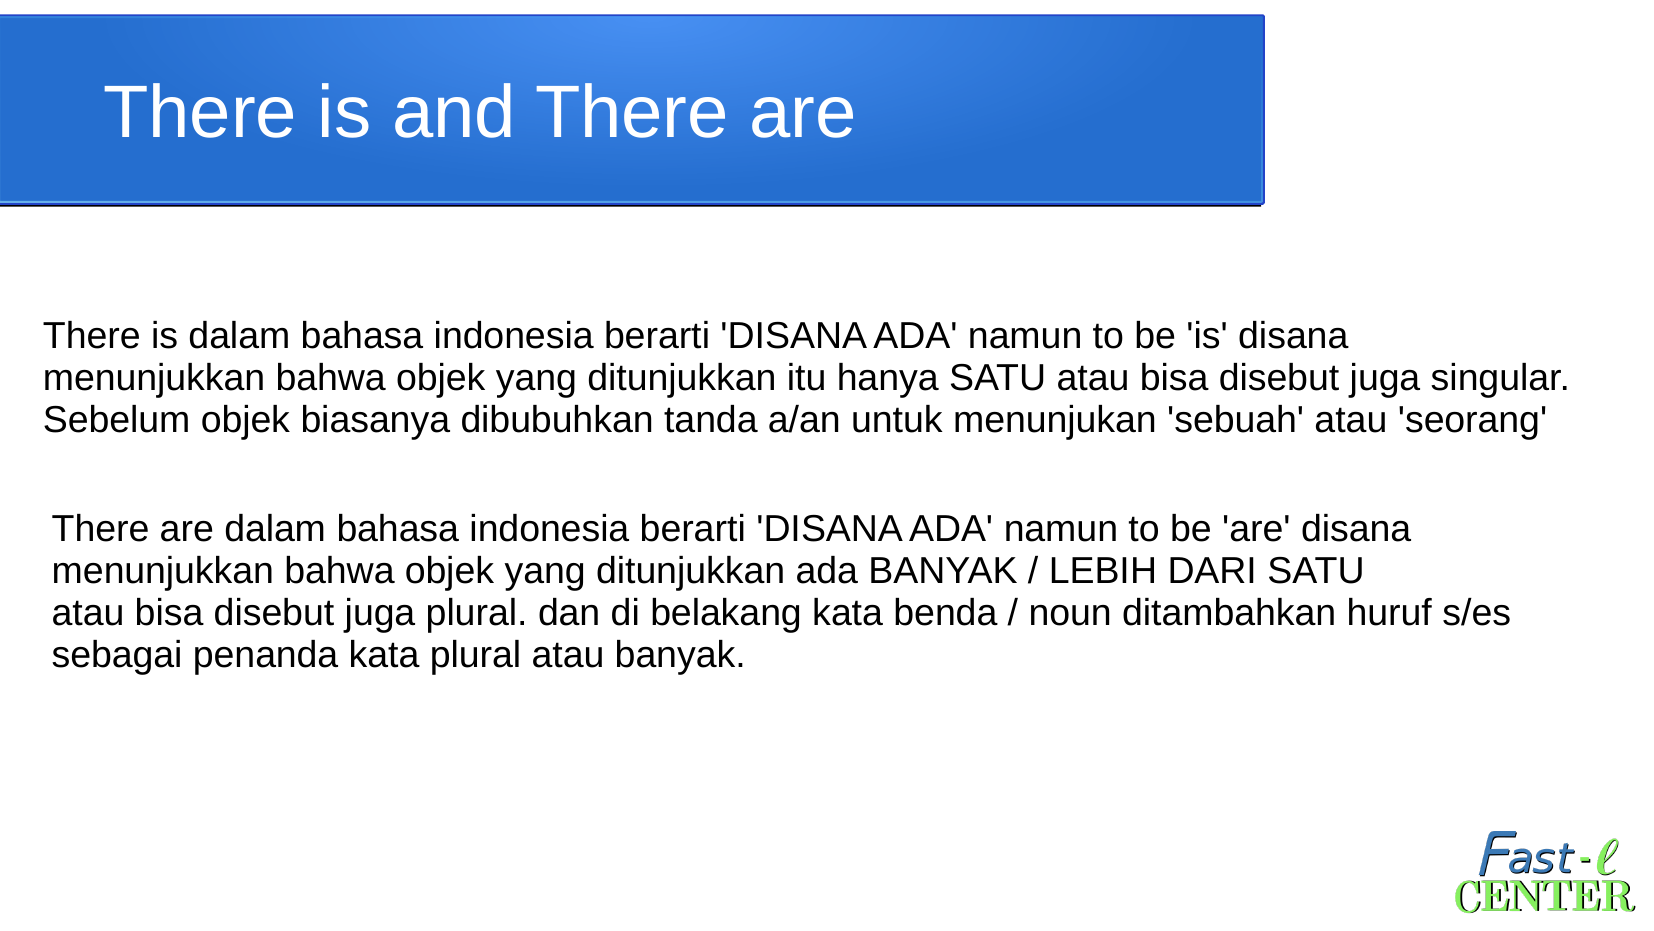

# There is and There are
There is dalam bahasa indonesia berarti 'DISANA ADA' namun to be 'is' disana
menunjukkan bahwa objek yang ditunjukkan itu hanya SATU atau bisa disebut juga singular.
Sebelum objek biasanya dibubuhkan tanda a/an untuk menunjukan 'sebuah' atau 'seorang'
There are dalam bahasa indonesia berarti 'DISANA ADA' namun to be 'are' disana
menunjukkan bahwa objek yang ditunjukkan ada BANYAK / LEBIH DARI SATU
atau bisa disebut juga plural. dan di belakang kata benda / noun ditambahkan huruf s/es
sebagai penanda kata plural atau banyak.